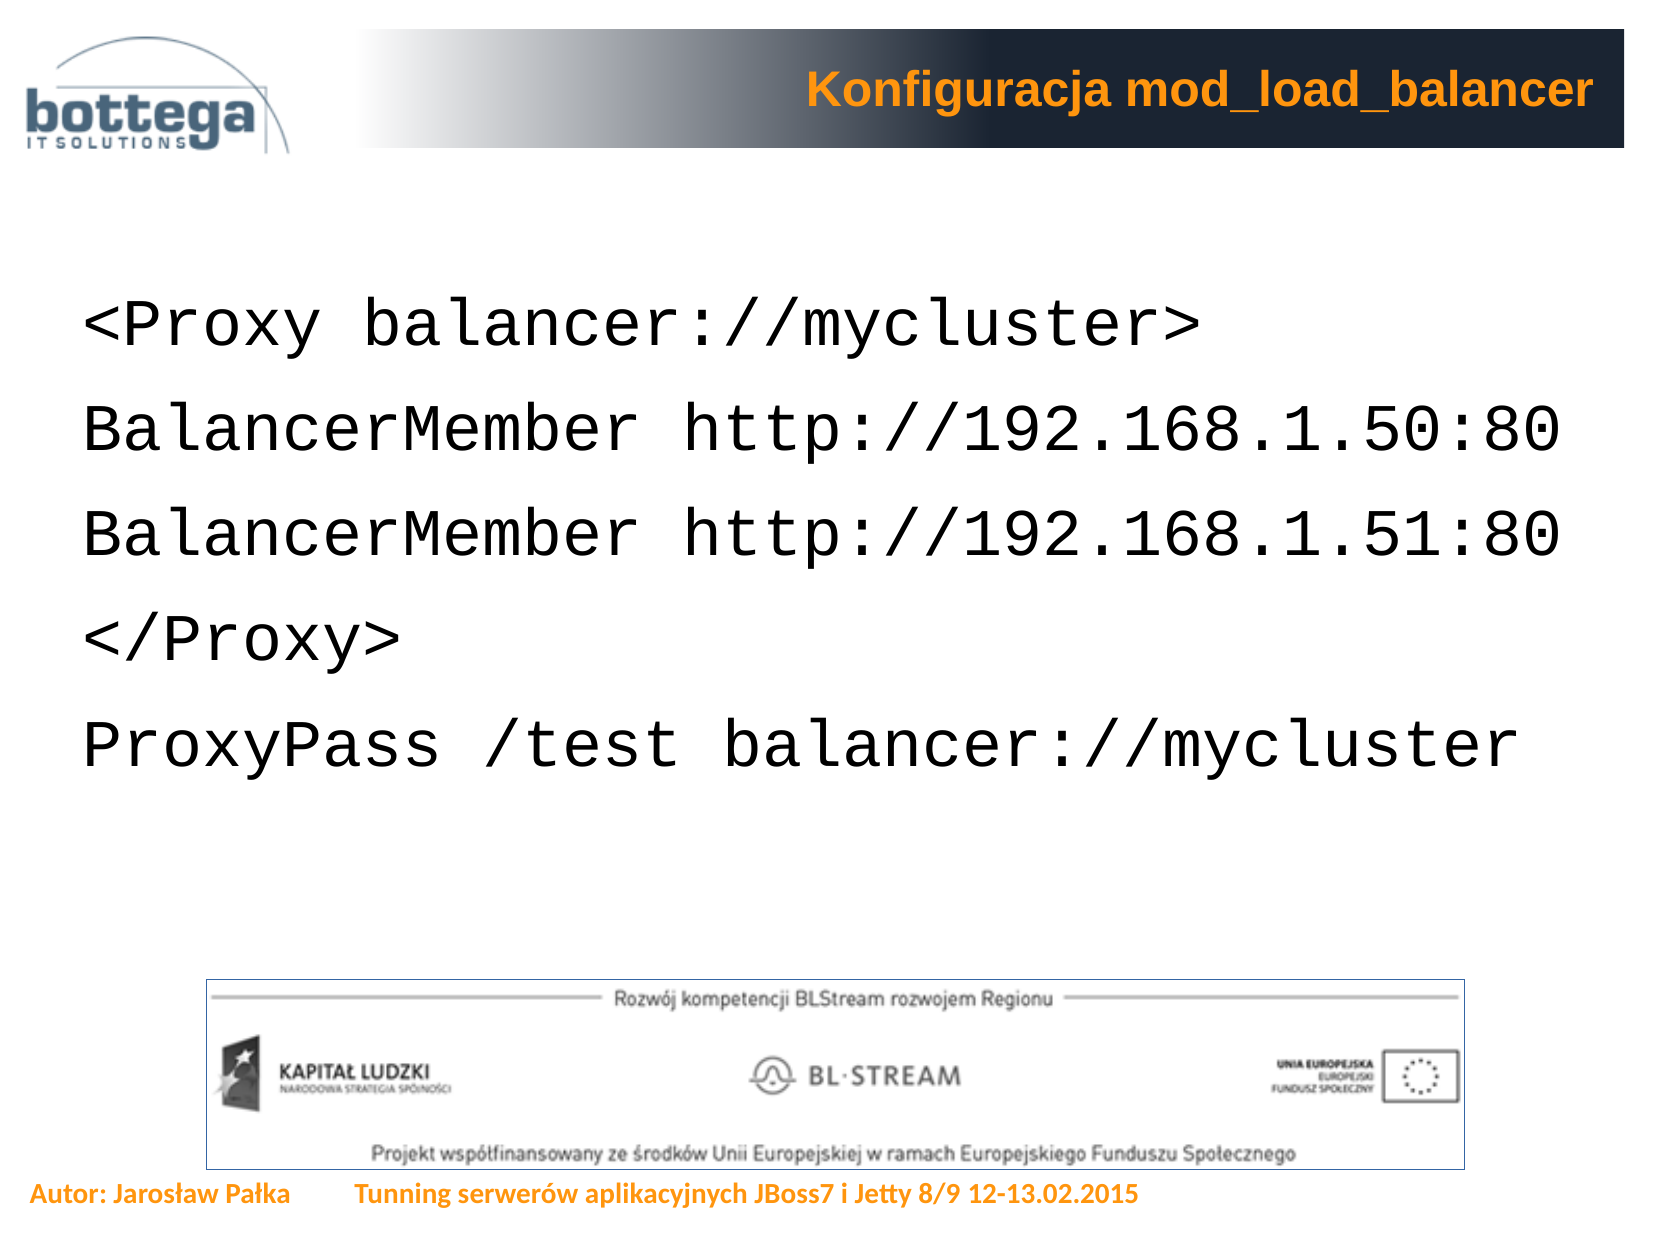

# Konfiguracja mod_load_balancer
<Proxy balancer://mycluster>
BalancerMember http://192.168.1.50:80
BalancerMember http://192.168.1.51:80
</Proxy>
ProxyPass /test balancer://mycluster